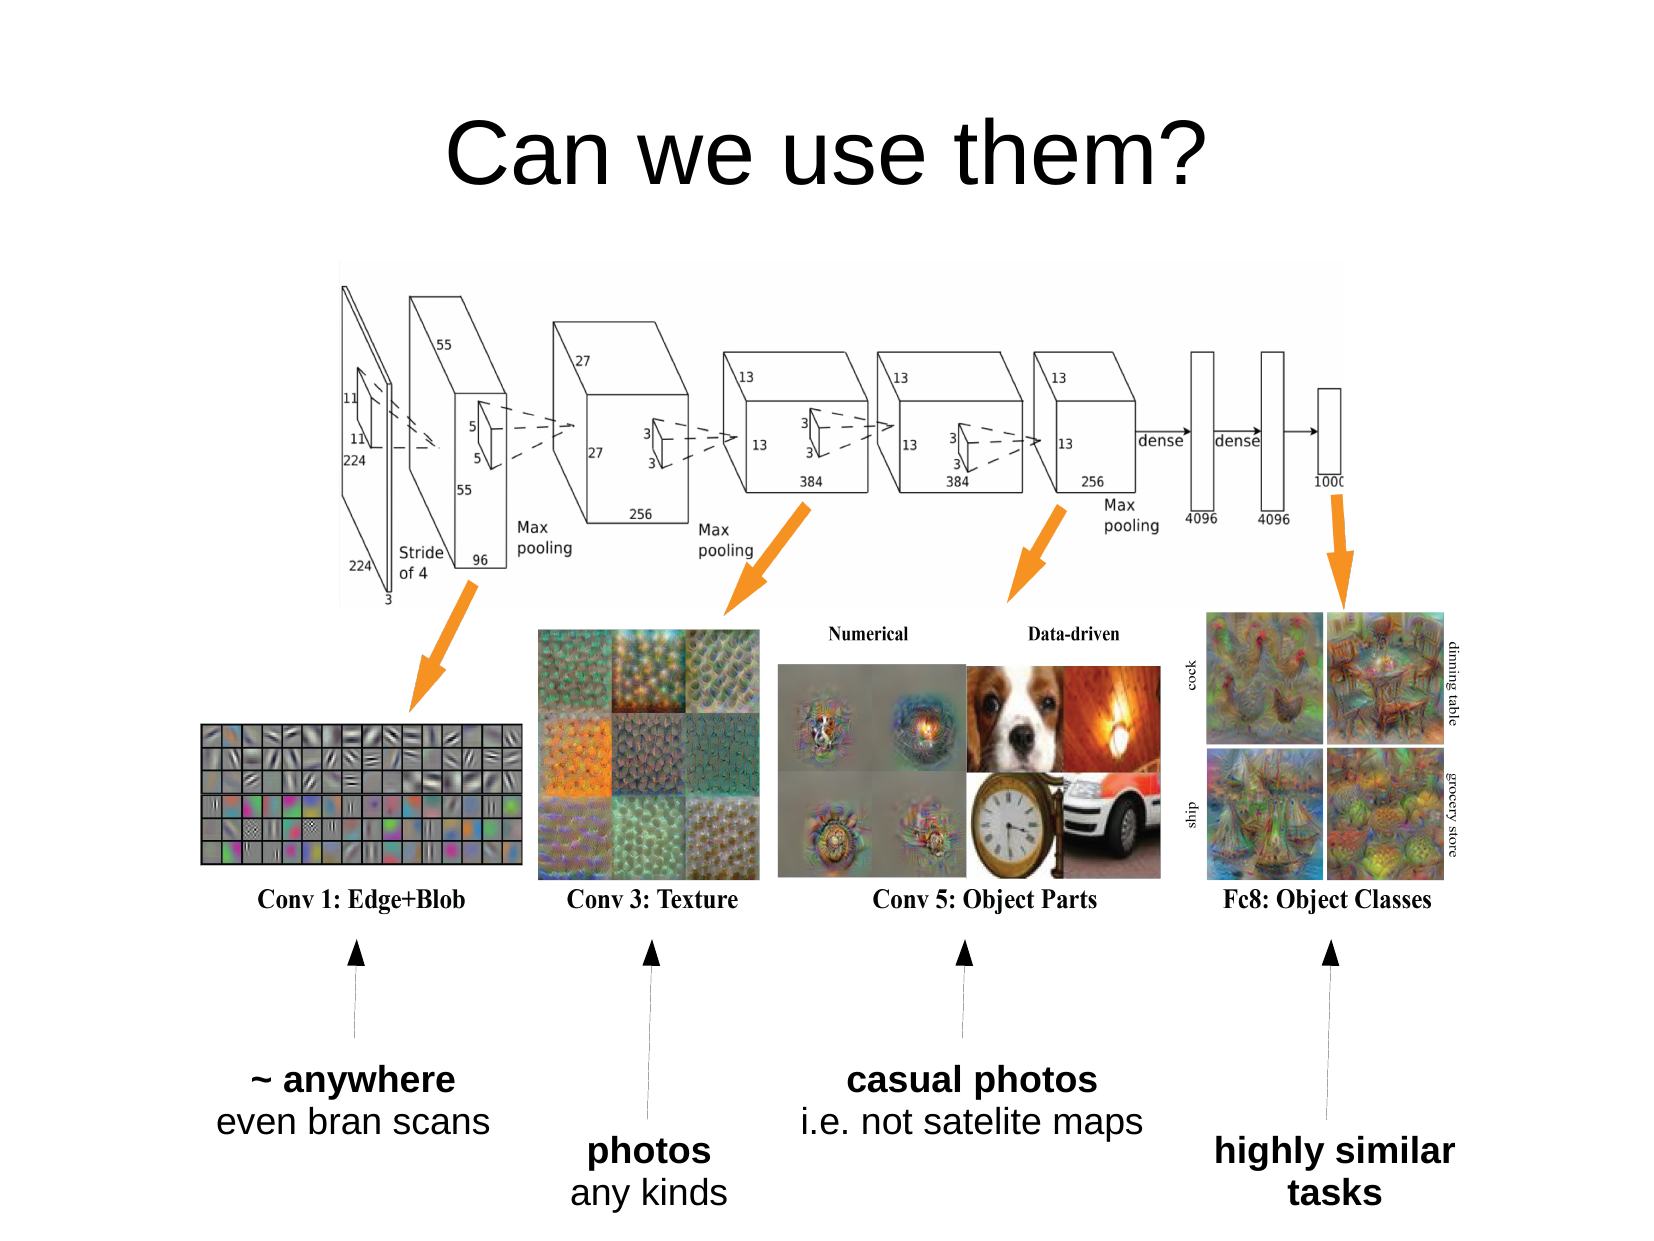

# Can we use them?
~ anywhere
even bran scans
casual photos
i.e. not satelite maps
photos
any kinds
highly similar
tasks